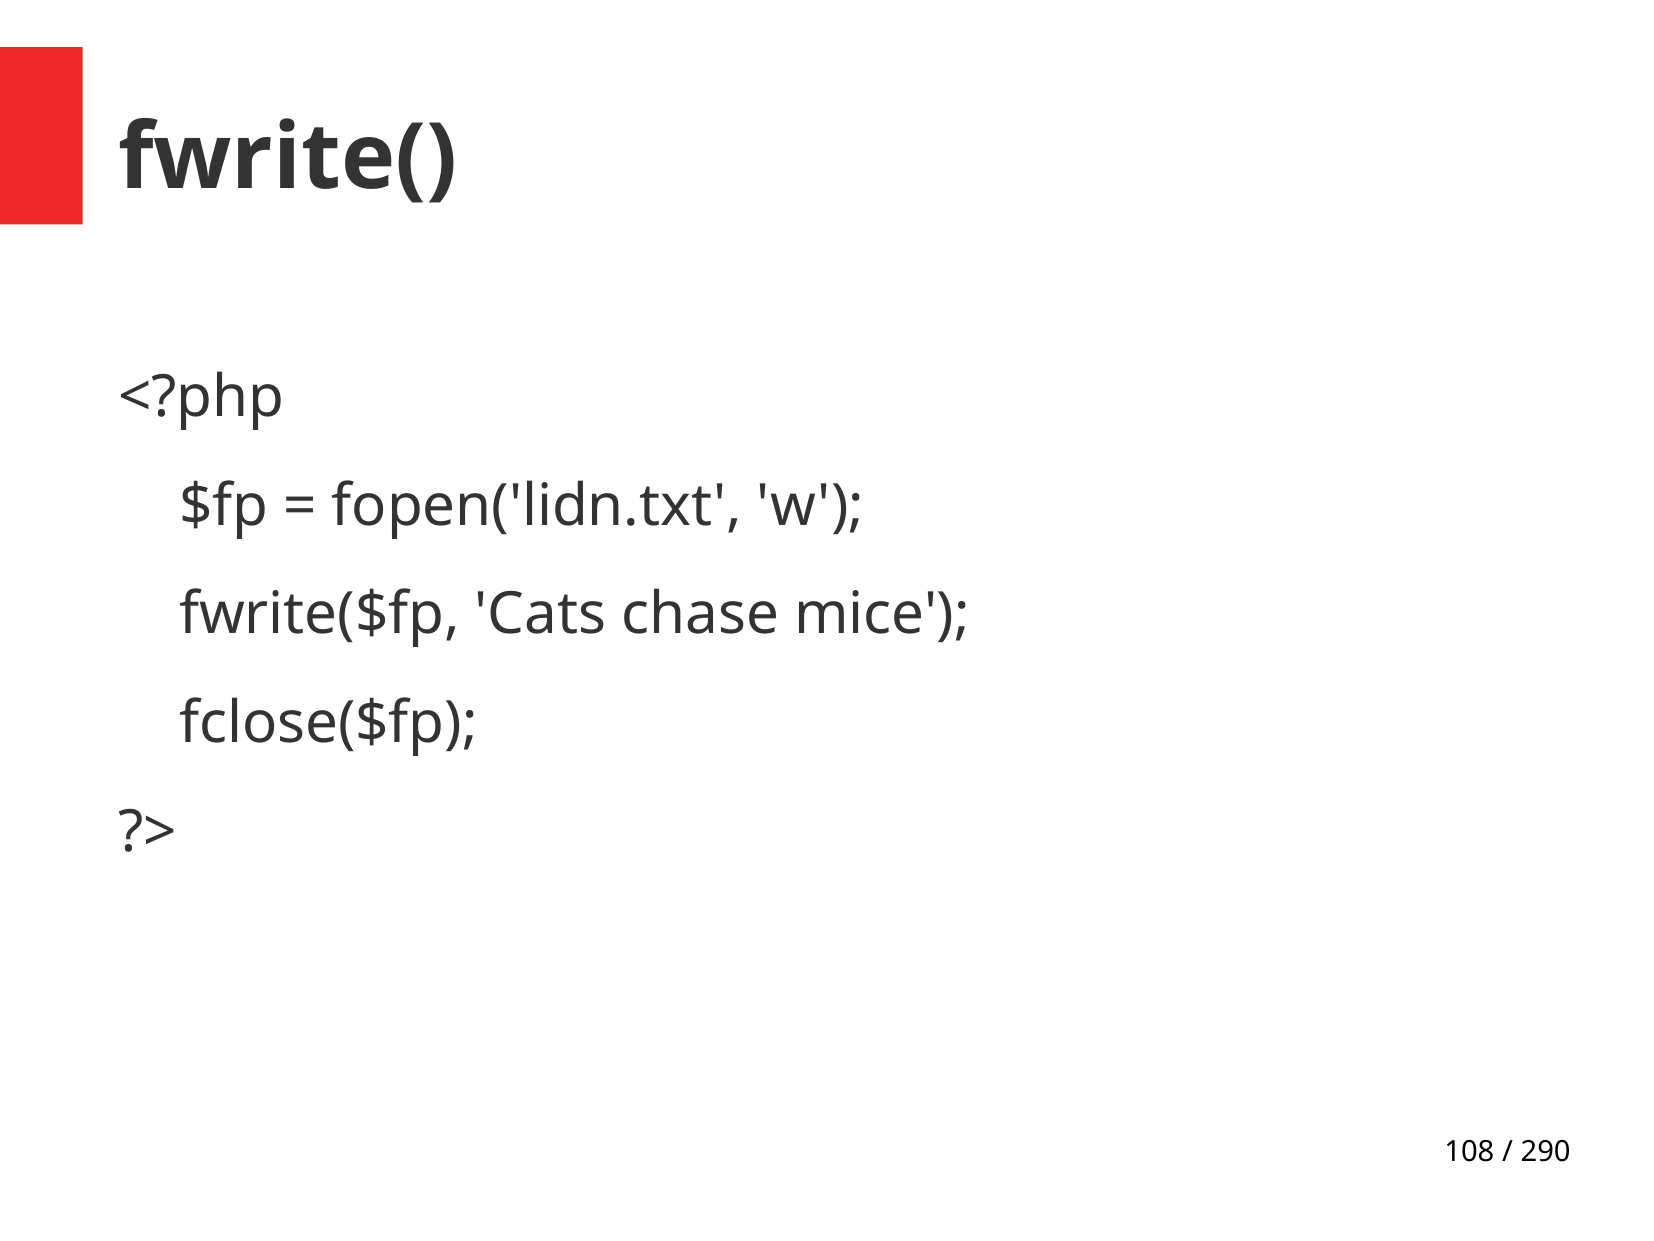

# fwrite()
<?php
 $fp = fopen('lidn.txt', 'w');
 fwrite($fp, 'Cats chase mice');
 fclose($fp);
?>
108